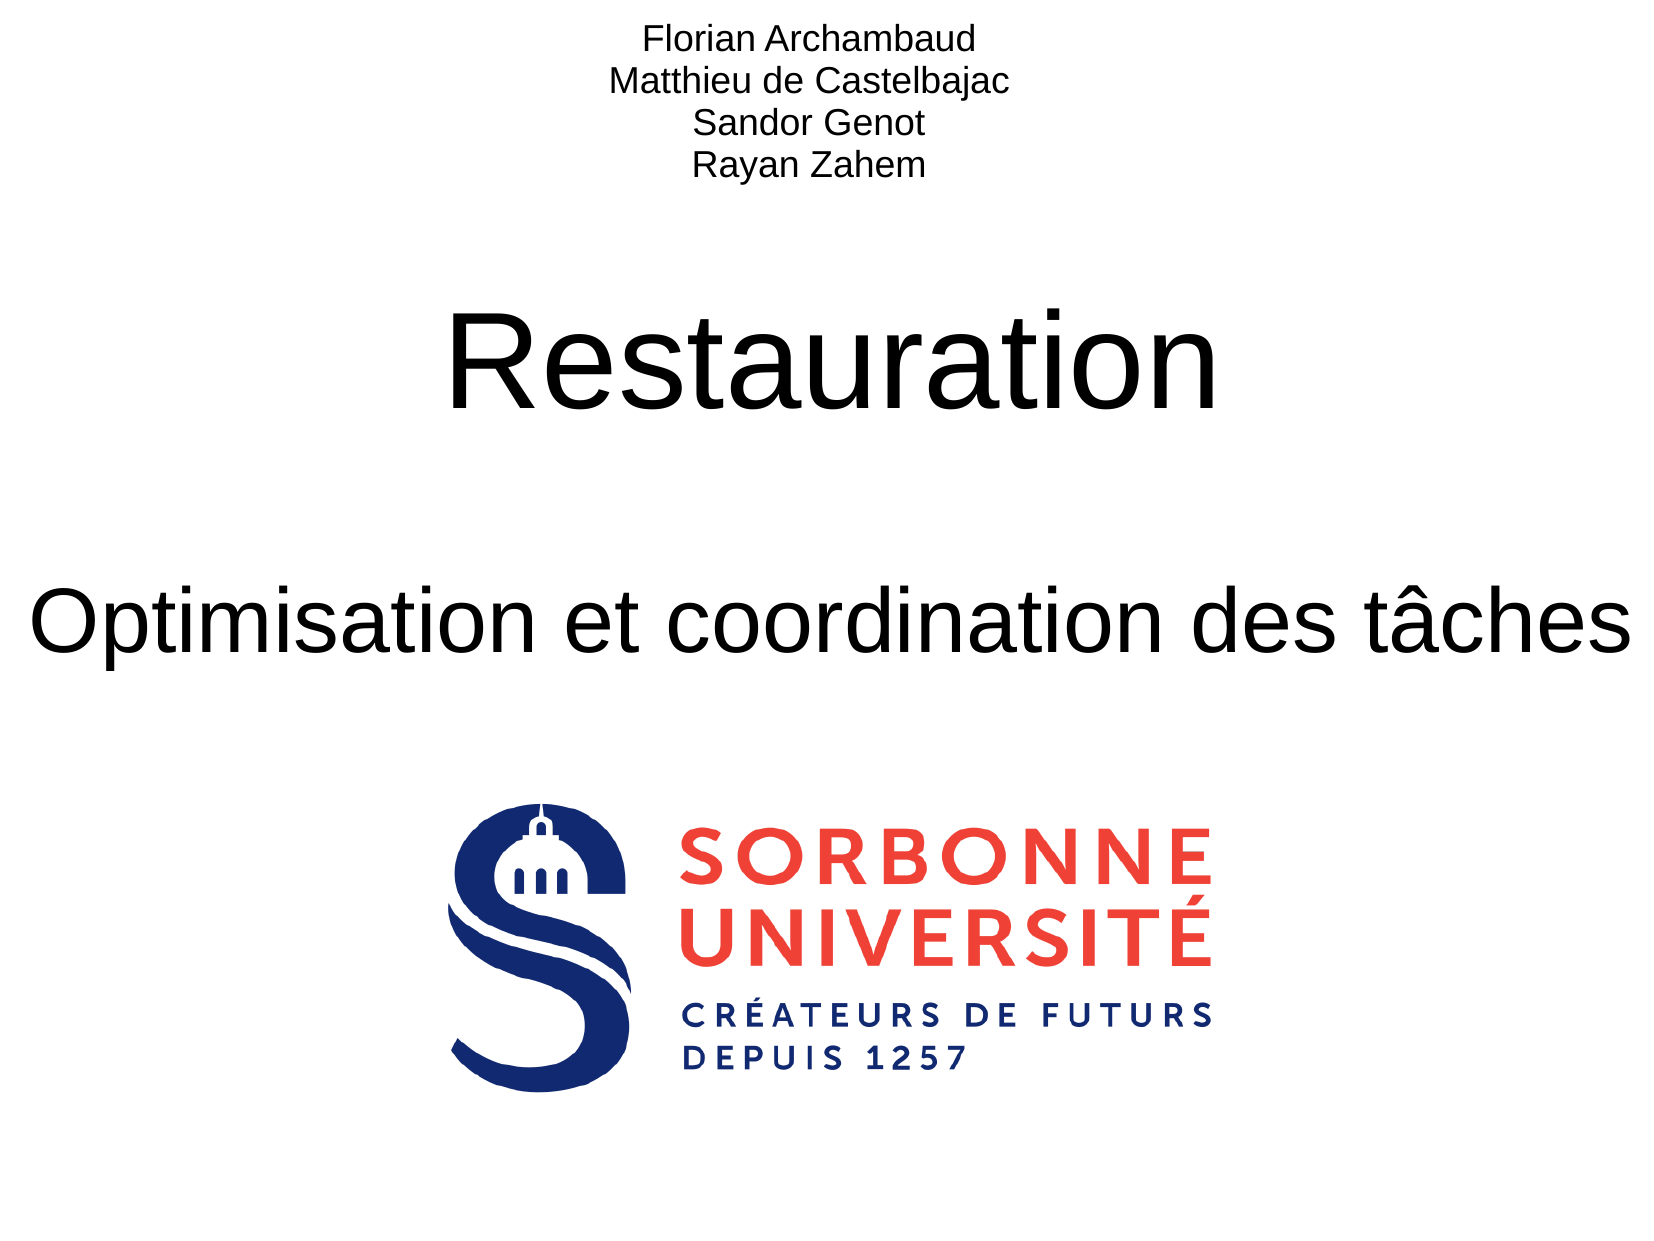

Florian Archambaud
Matthieu de Castelbajac
Sandor Genot
Rayan Zahem
# Restauration
Optimisation et coordination des tâches